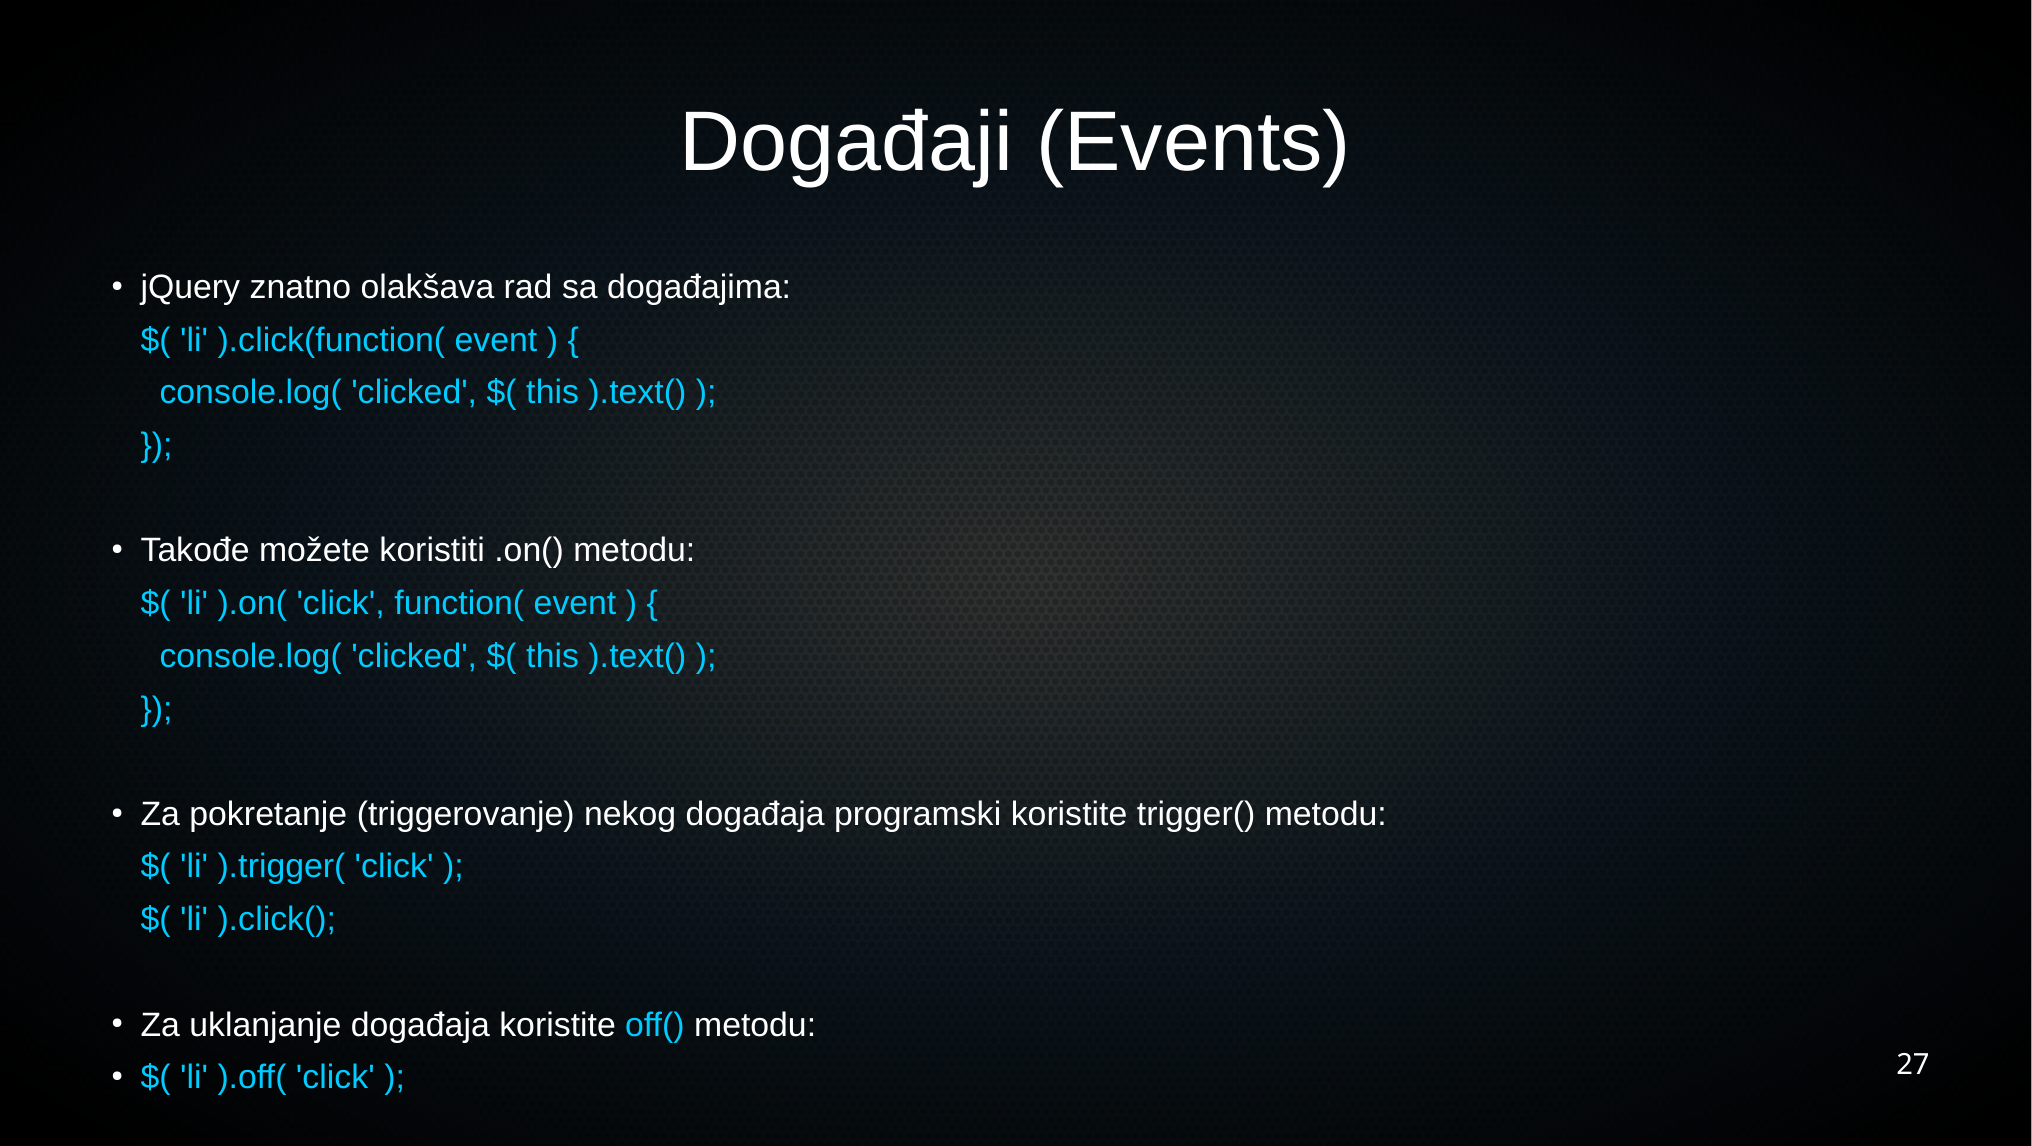

# Događaji (Events)
jQuery znatno olakšava rad sa događajima:
$( 'li' ).click(function( event ) {
 console.log( 'clicked', $( this ).text() );
});
Takođe možete koristiti .on() metodu:
$( 'li' ).on( 'click', function( event ) {
 console.log( 'clicked', $( this ).text() );
});
Za pokretanje (triggerovanje) nekog događaja programski koristite trigger() metodu:
$( 'li' ).trigger( 'click' );
$( 'li' ).click();
Za uklanjanje događaja koristite off() metodu:
$( 'li' ).off( 'click' );
27